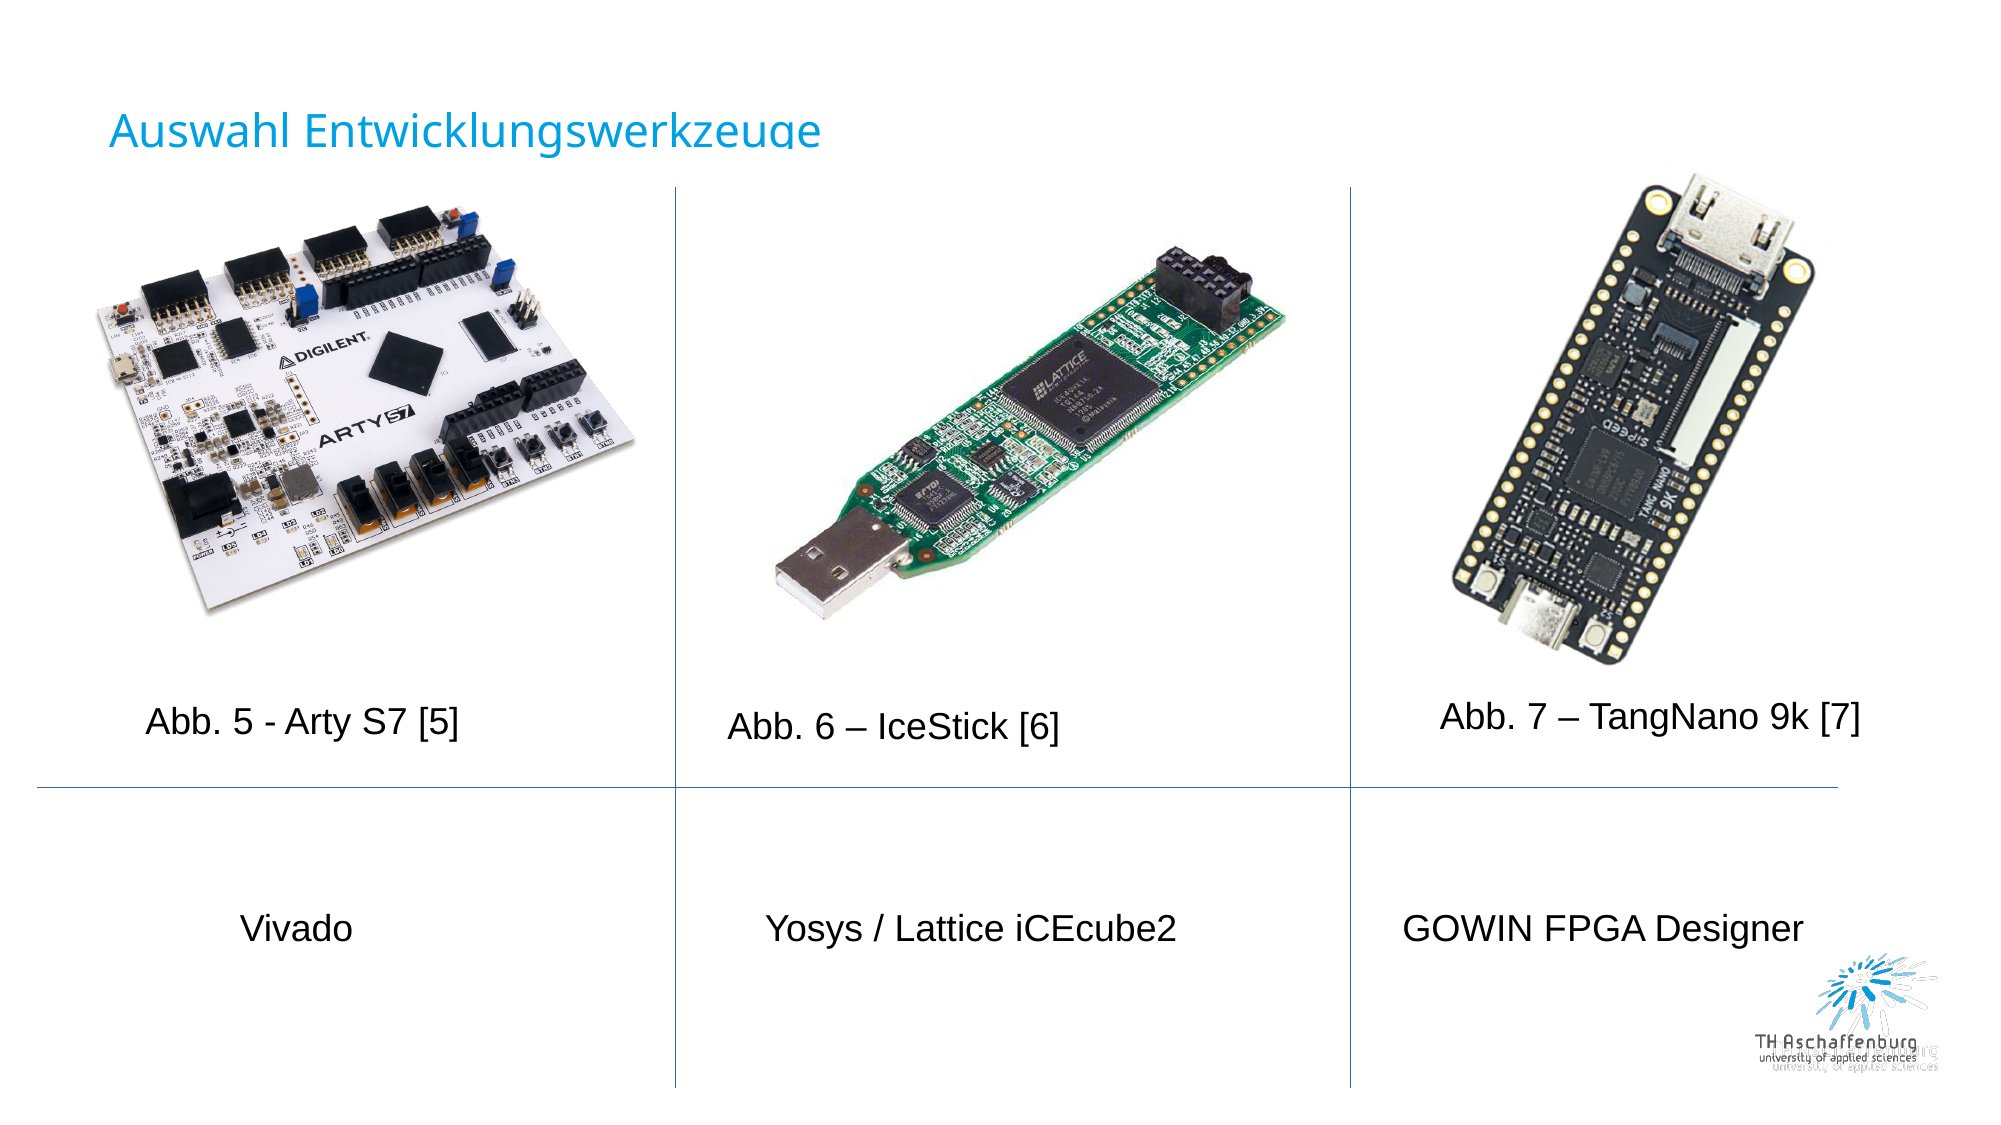

# Auswahl Entwicklungswerkzeuge
Abb. 7 – TangNano 9k [7]
Abb. 5 - Arty S7 [5]
Abb. 6 – IceStick [6]
Vivado
Yosys / Lattice iCEcube2
GOWIN FPGA Designer